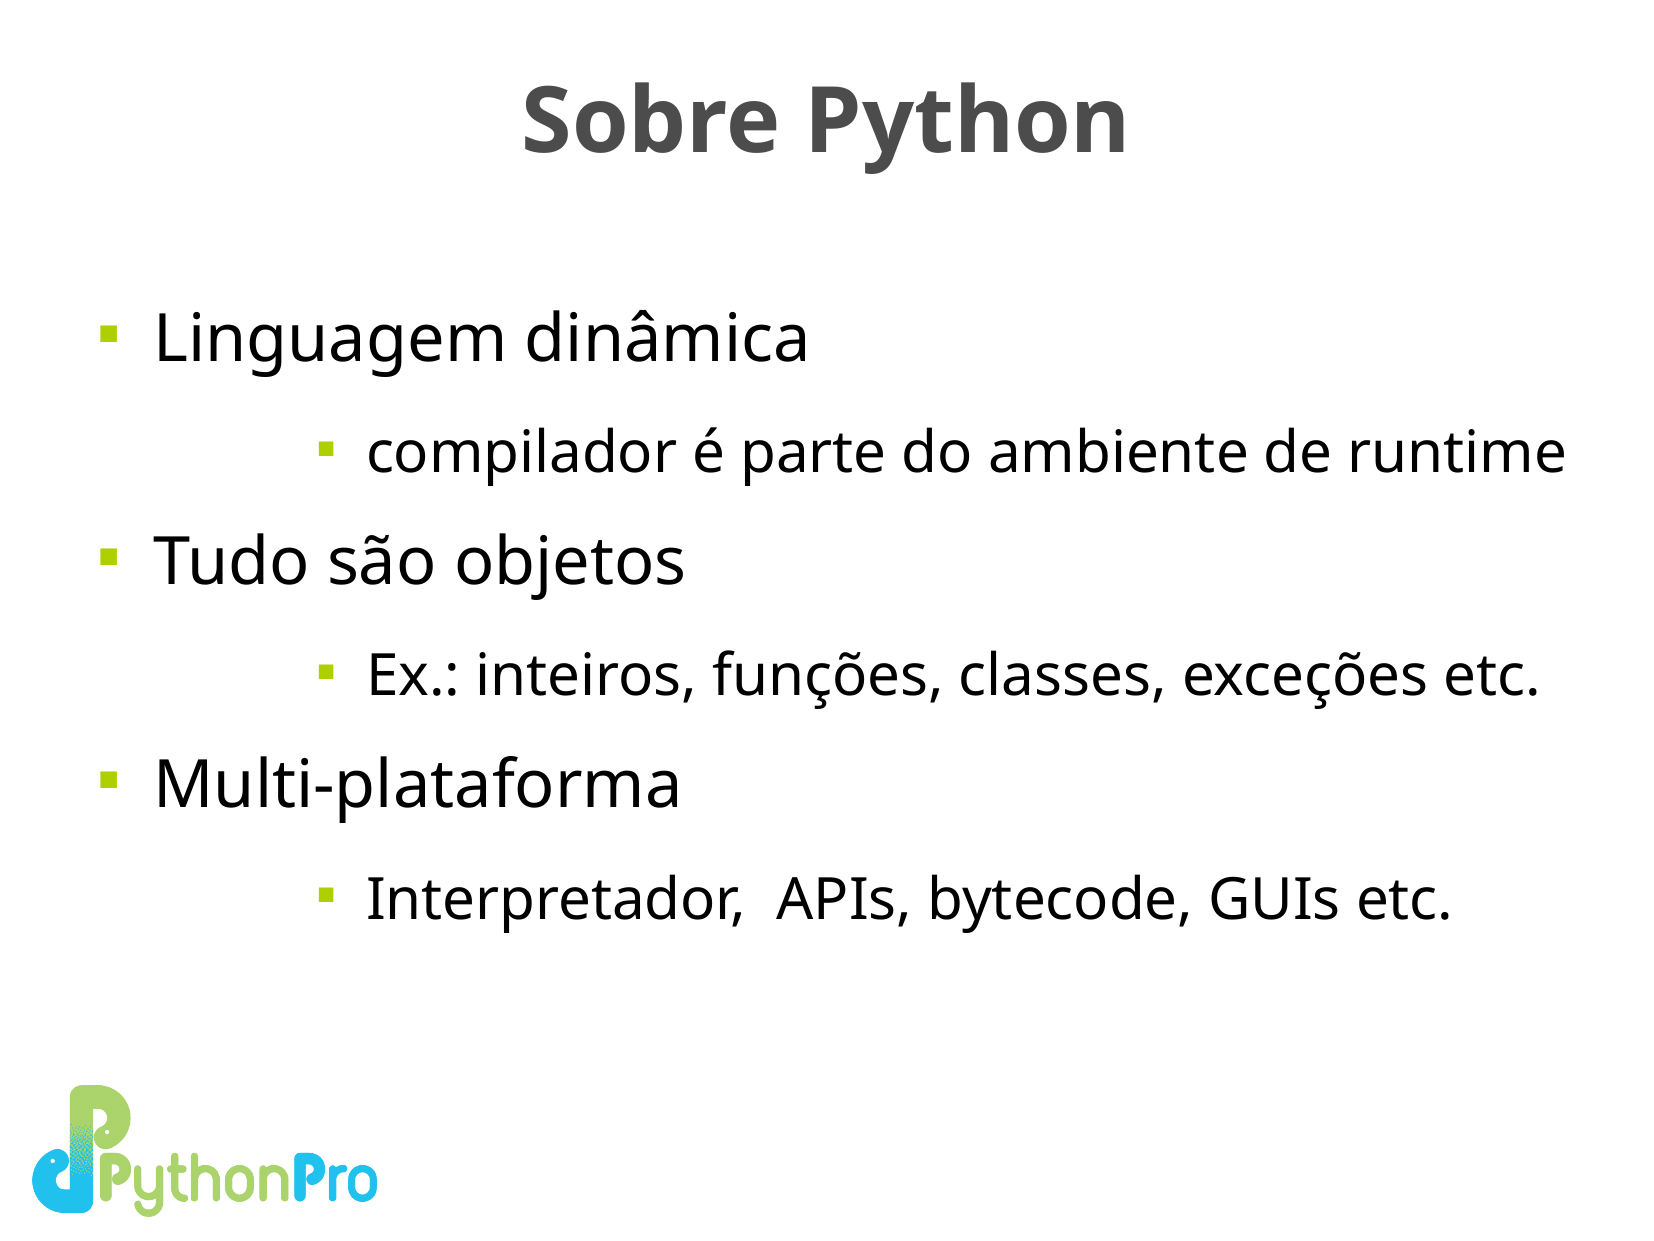

# Sobre Python
Linguagem dinâmica
compilador é parte do ambiente de runtime
Tudo são objetos
Ex.: inteiros, funções, classes, exceções etc.
Multi-plataforma
Interpretador, APIs, bytecode, GUIs etc.